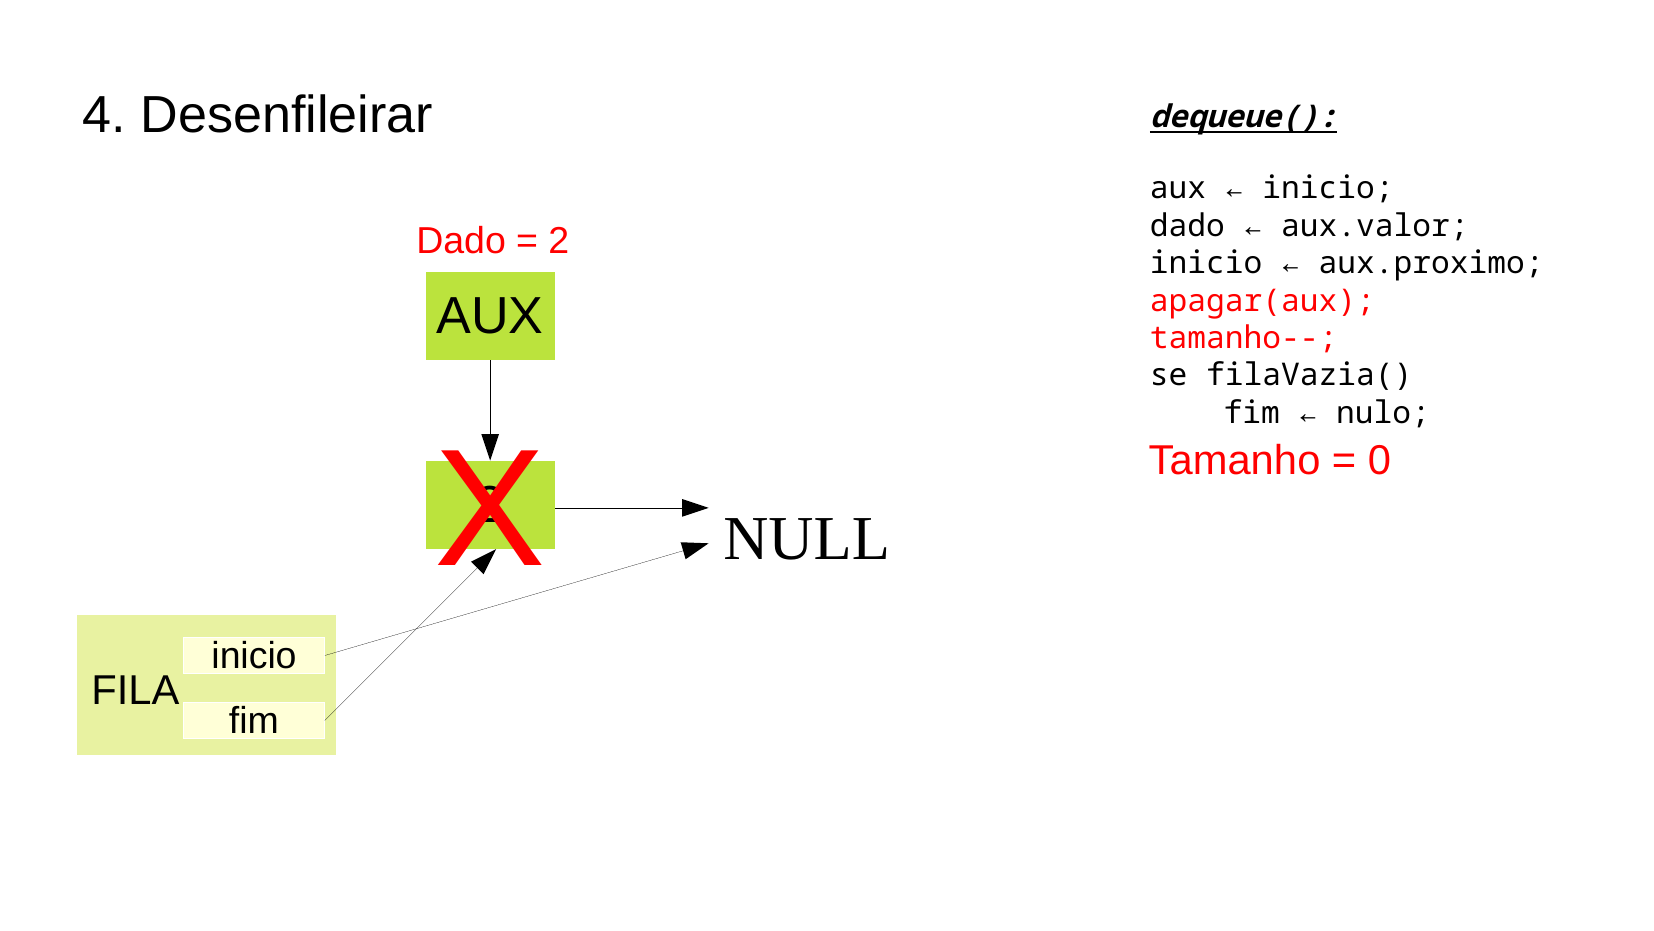

# 4. Desenfileirar
dequeue():
aux ← inicio;
dado ← aux.valor;
inicio ← aux.proximo;
apagar(aux);
tamanho--;
se filaVazia()
	fim ← nulo;
Dado = 2
AUX
X
Tamanho = 0
2
NULL
inicio
FILA
fim